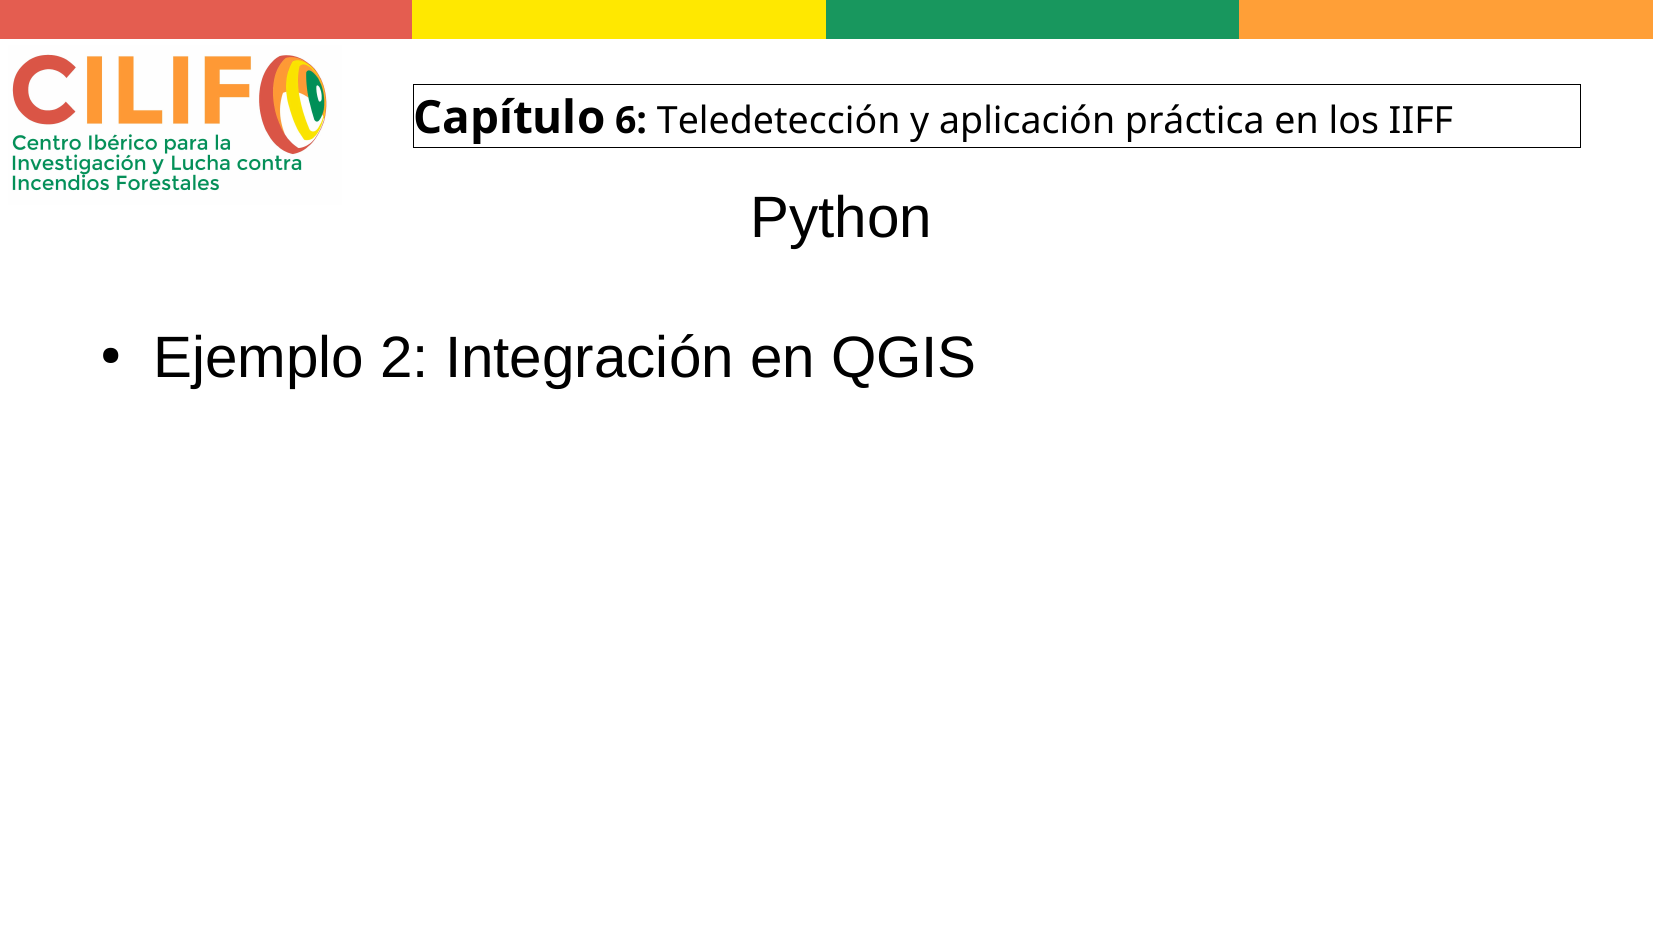

# Python
Ejemplo 2: Integración en QGIS